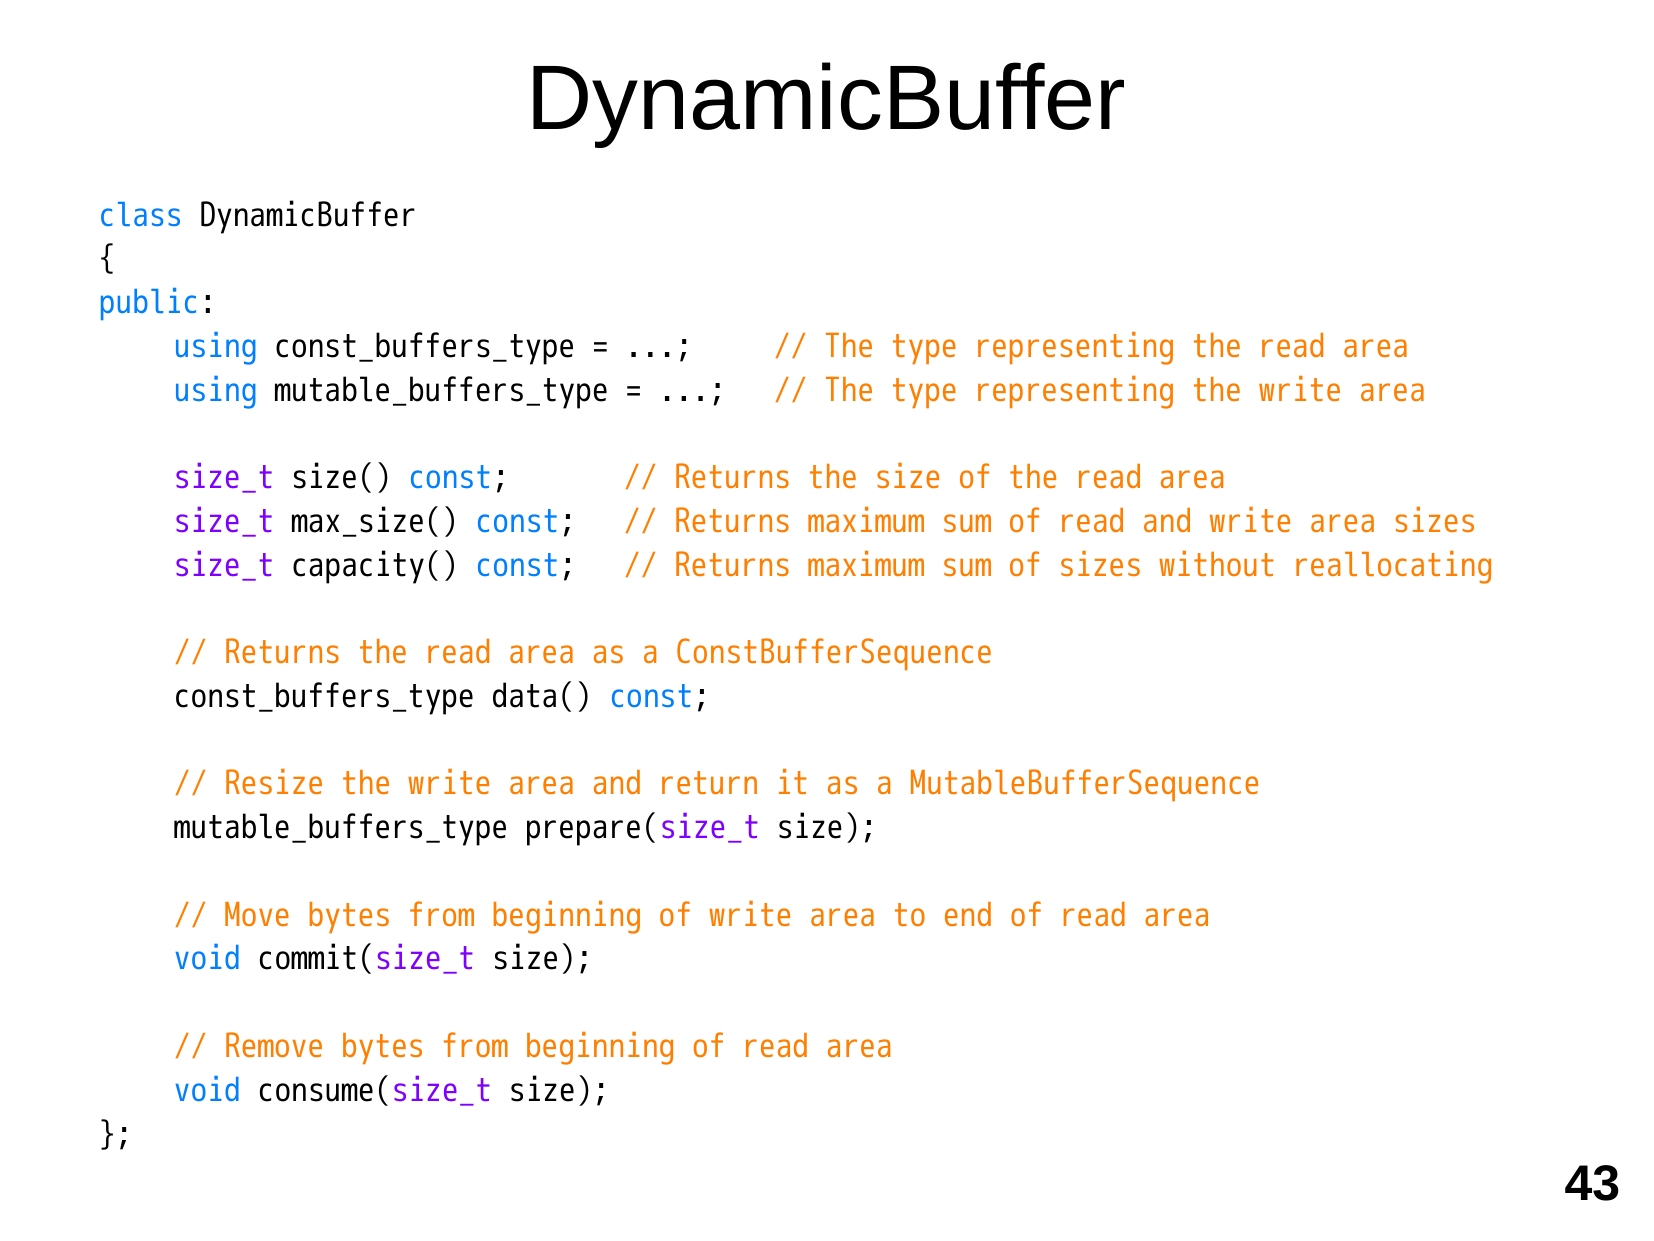

# DynamicBuffer
class DynamicBuffer
{
public:
	using const_buffers_type = ...;		// The type representing the read area
	using mutable_buffers_type = ...;	// The type representing the write area
	size_t size() const;		// Returns the size of the read area
	size_t max_size() const;	// Returns maximum sum of read and write area sizes
	size_t capacity() const;	// Returns maximum sum of sizes without reallocating
	// Returns the read area as a ConstBufferSequence
	const_buffers_type data() const;
	// Resize the write area and return it as a MutableBufferSequence
	mutable_buffers_type prepare(size_t size);
	// Move bytes from beginning of write area to end of read area
	void commit(size_t size);
	// Remove bytes from beginning of read area
	void consume(size_t size);
};
43